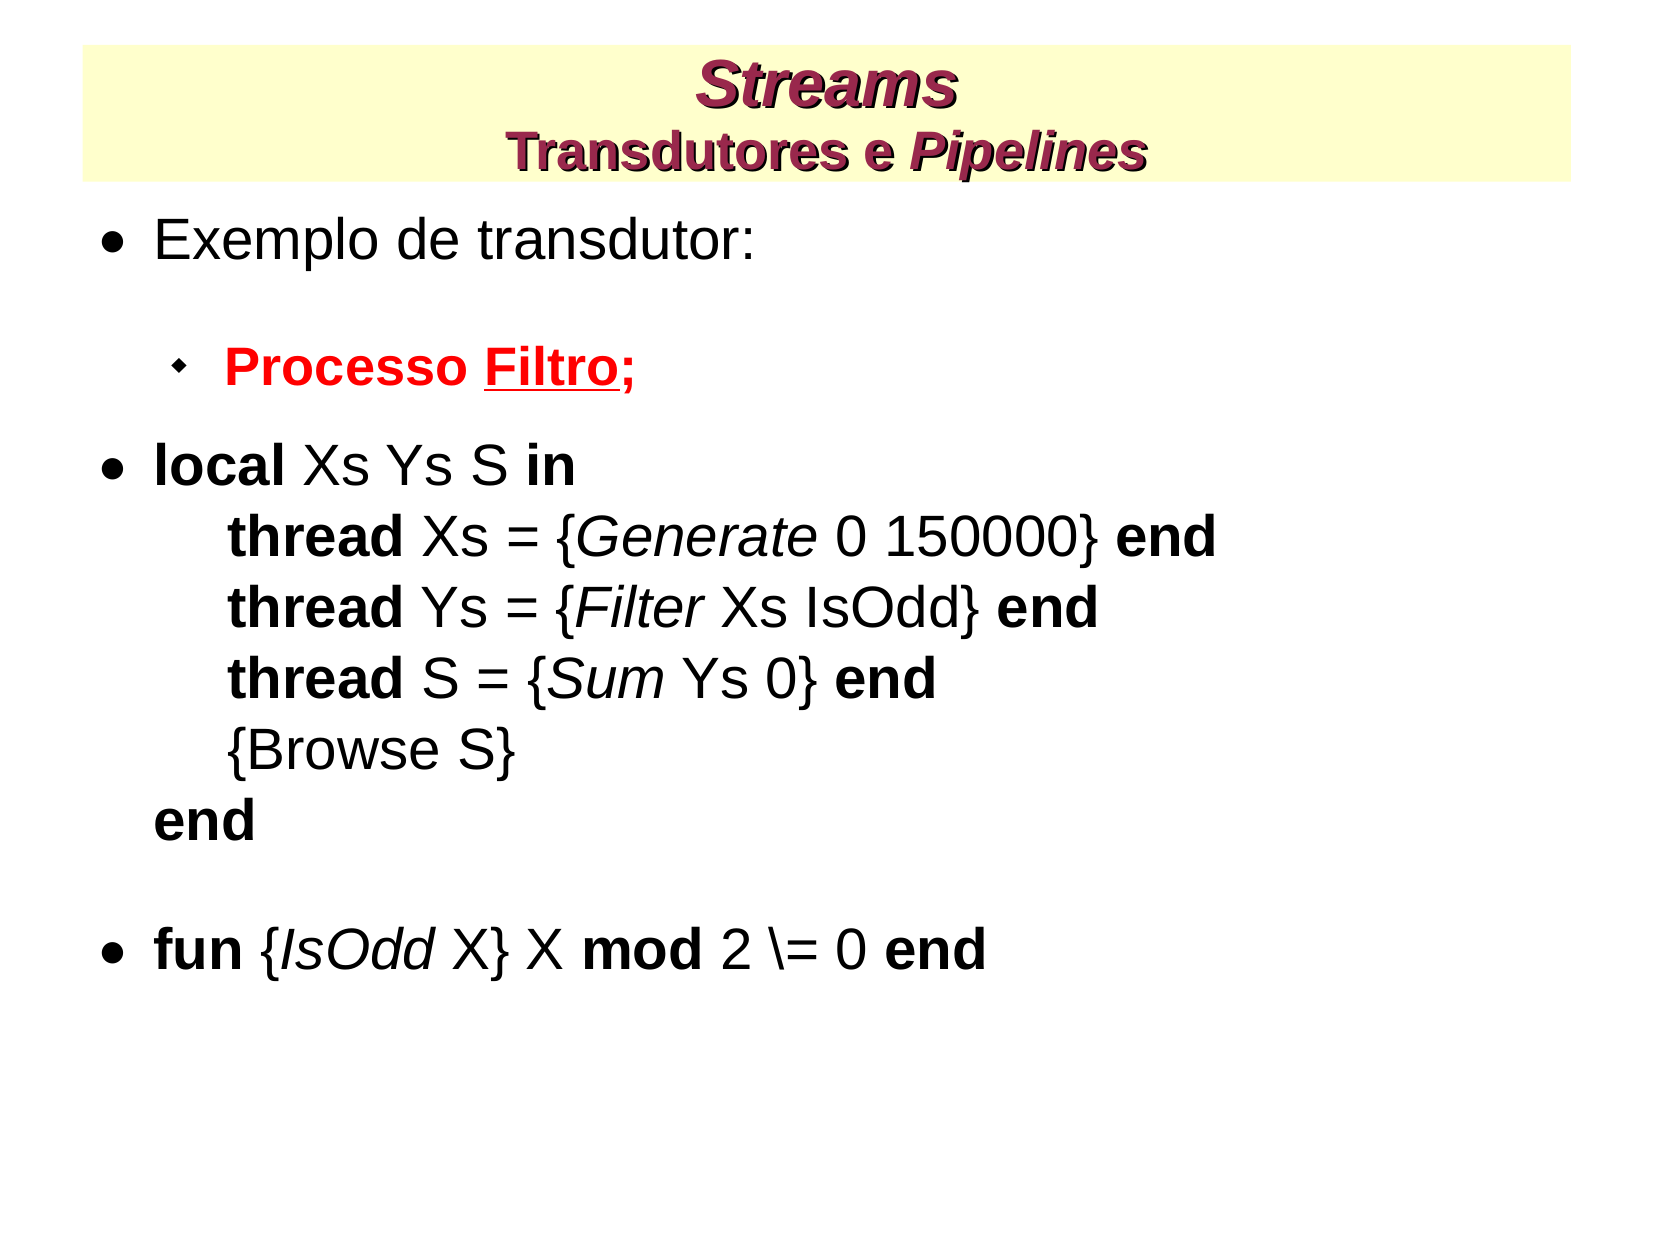

# Streams Transdutores e Pipelines
Exemplo de transdutor:
Processo Filtro;
local Xs Ys S in
	thread Xs = {Generate 0 150000} end
	thread Ys = {Filter Xs IsOdd} end
	thread S = {Sum Ys 0} end
	{Browse S}
end
fun {IsOdd X} X mod 2 \= 0 end